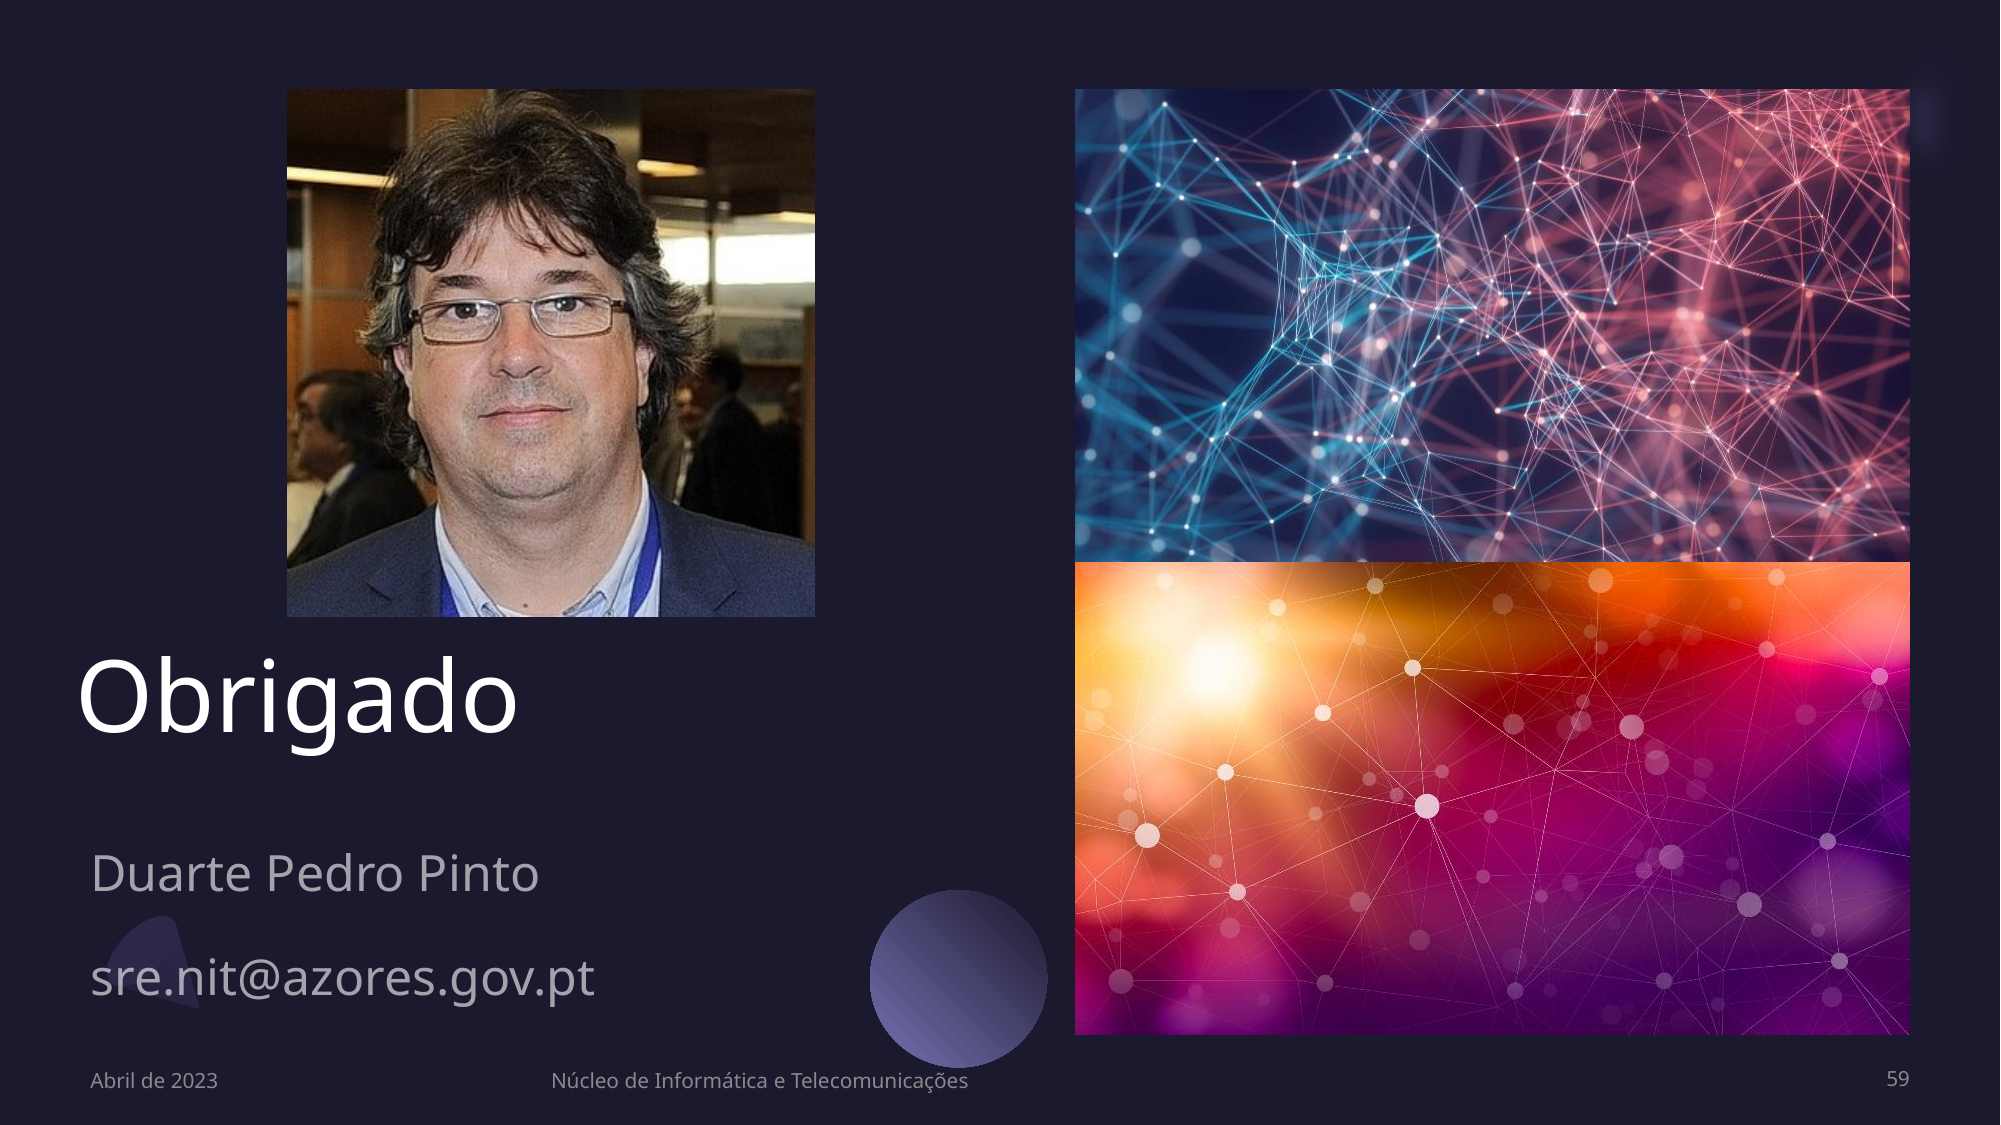

# Obrigado
Duarte Pedro Pinto
sre.nit@azores.gov.pt
Abril de 2023
Núcleo de Informática e Telecomunicações